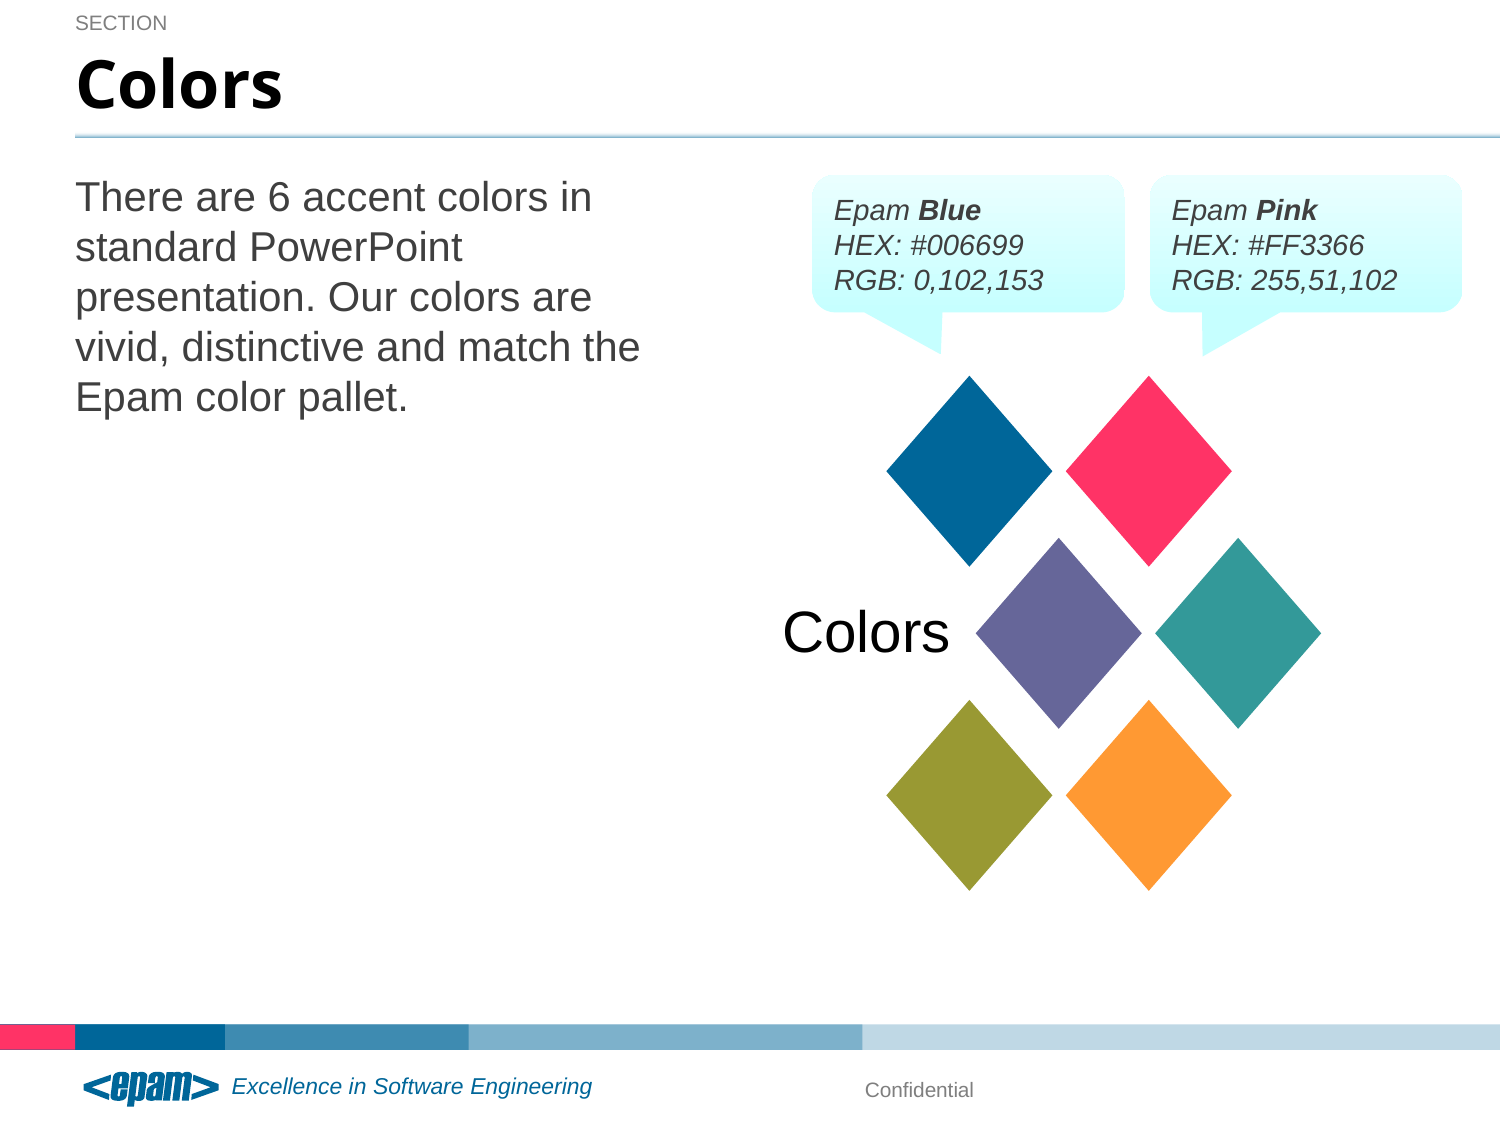

Section
Colors
# There are 6 accent colors in standard PowerPoint presentation. Our colors are vivid, distinctive and match the Epam color pallet.
Epam Blue
HEX: #006699
RGB: 0,102,153
Epam Pink
HEX: #FF3366
RGB: 255,51,102
Colors
Confidential